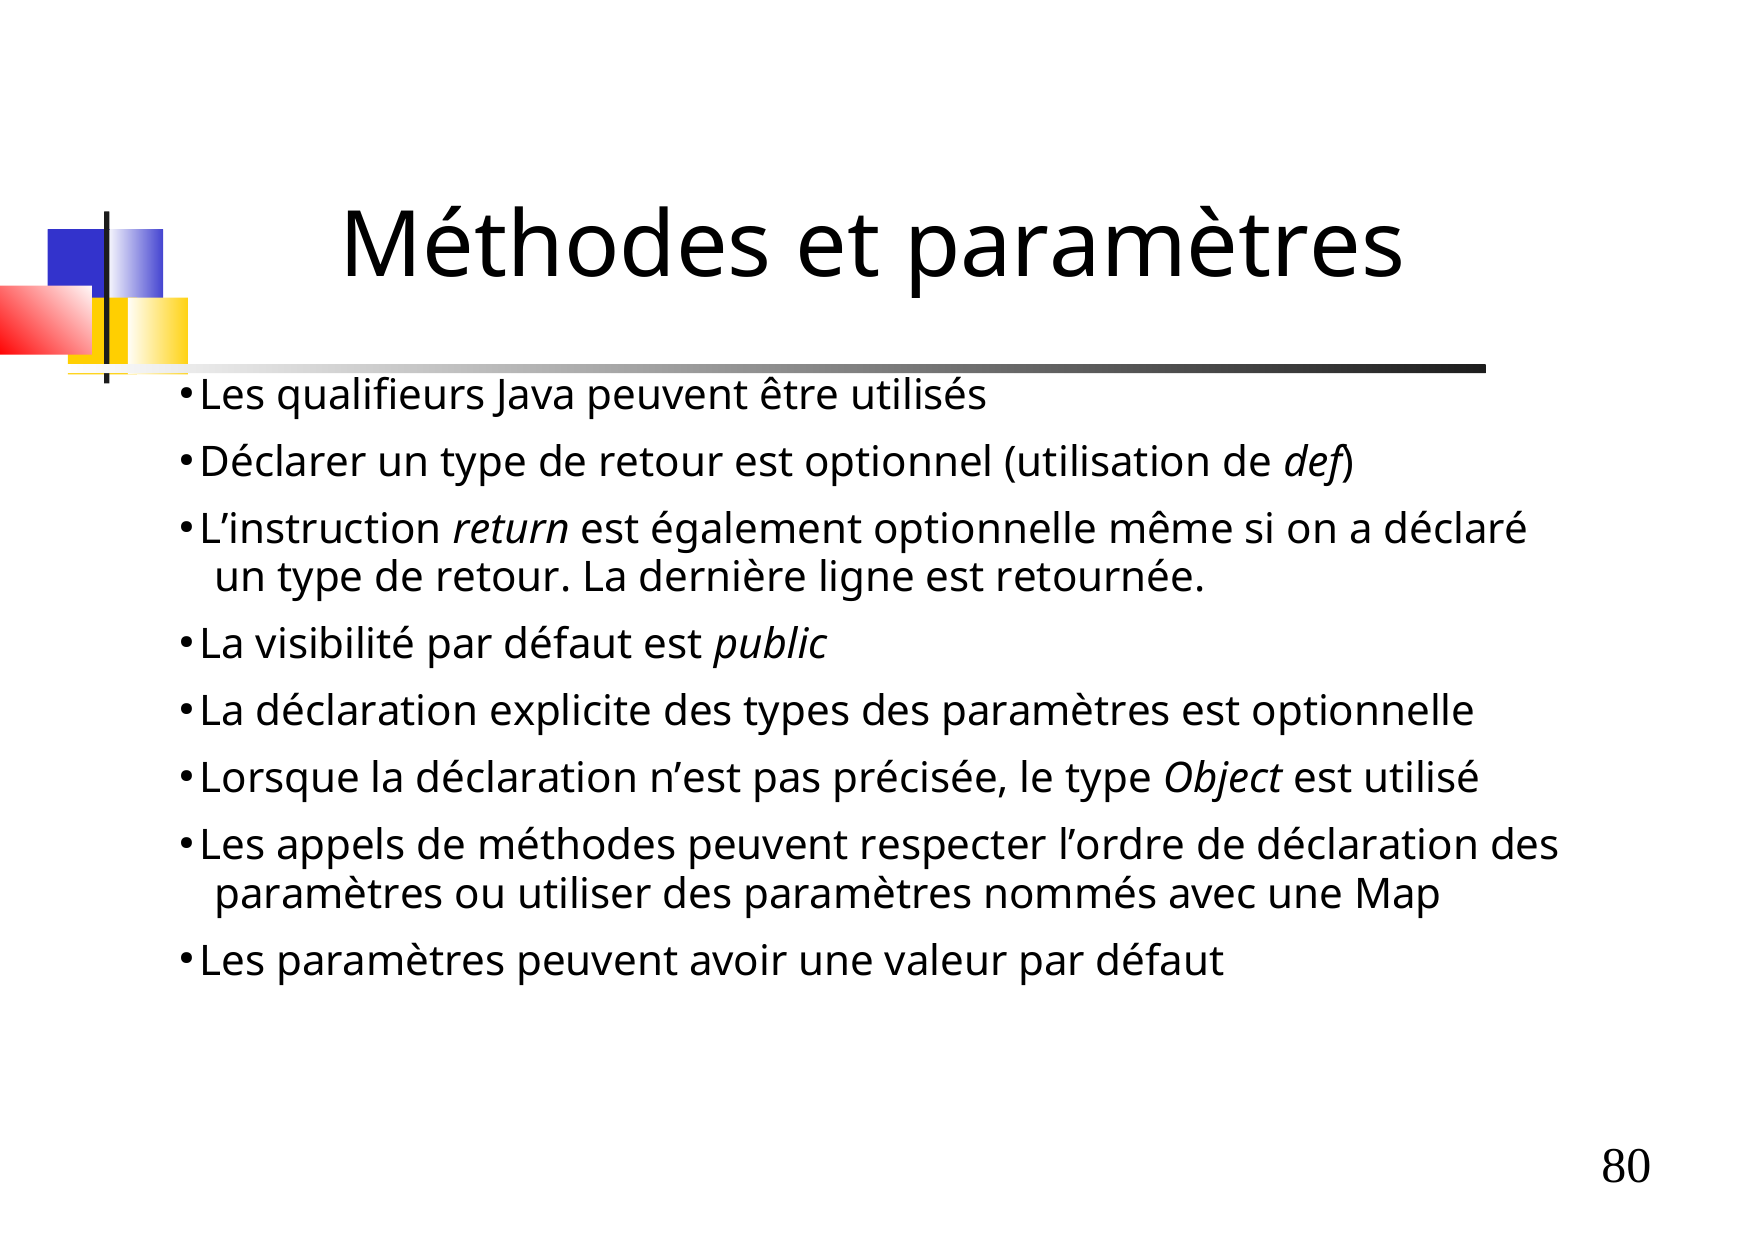

# Méthodes et paramètres
 Les qualifieurs Java peuvent être utilisés
 Déclarer un type de retour est optionnel (utilisation de def)
 L’instruction return est également optionnelle même si on a déclaré un type de retour. La dernière ligne est retournée.
 La visibilité par défaut est public
 La déclaration explicite des types des paramètres est optionnelle
 Lorsque la déclaration n’est pas précisée, le type Object est utilisé
 Les appels de méthodes peuvent respecter l’ordre de déclaration des paramètres ou utiliser des paramètres nommés avec une Map
 Les paramètres peuvent avoir une valeur par défaut